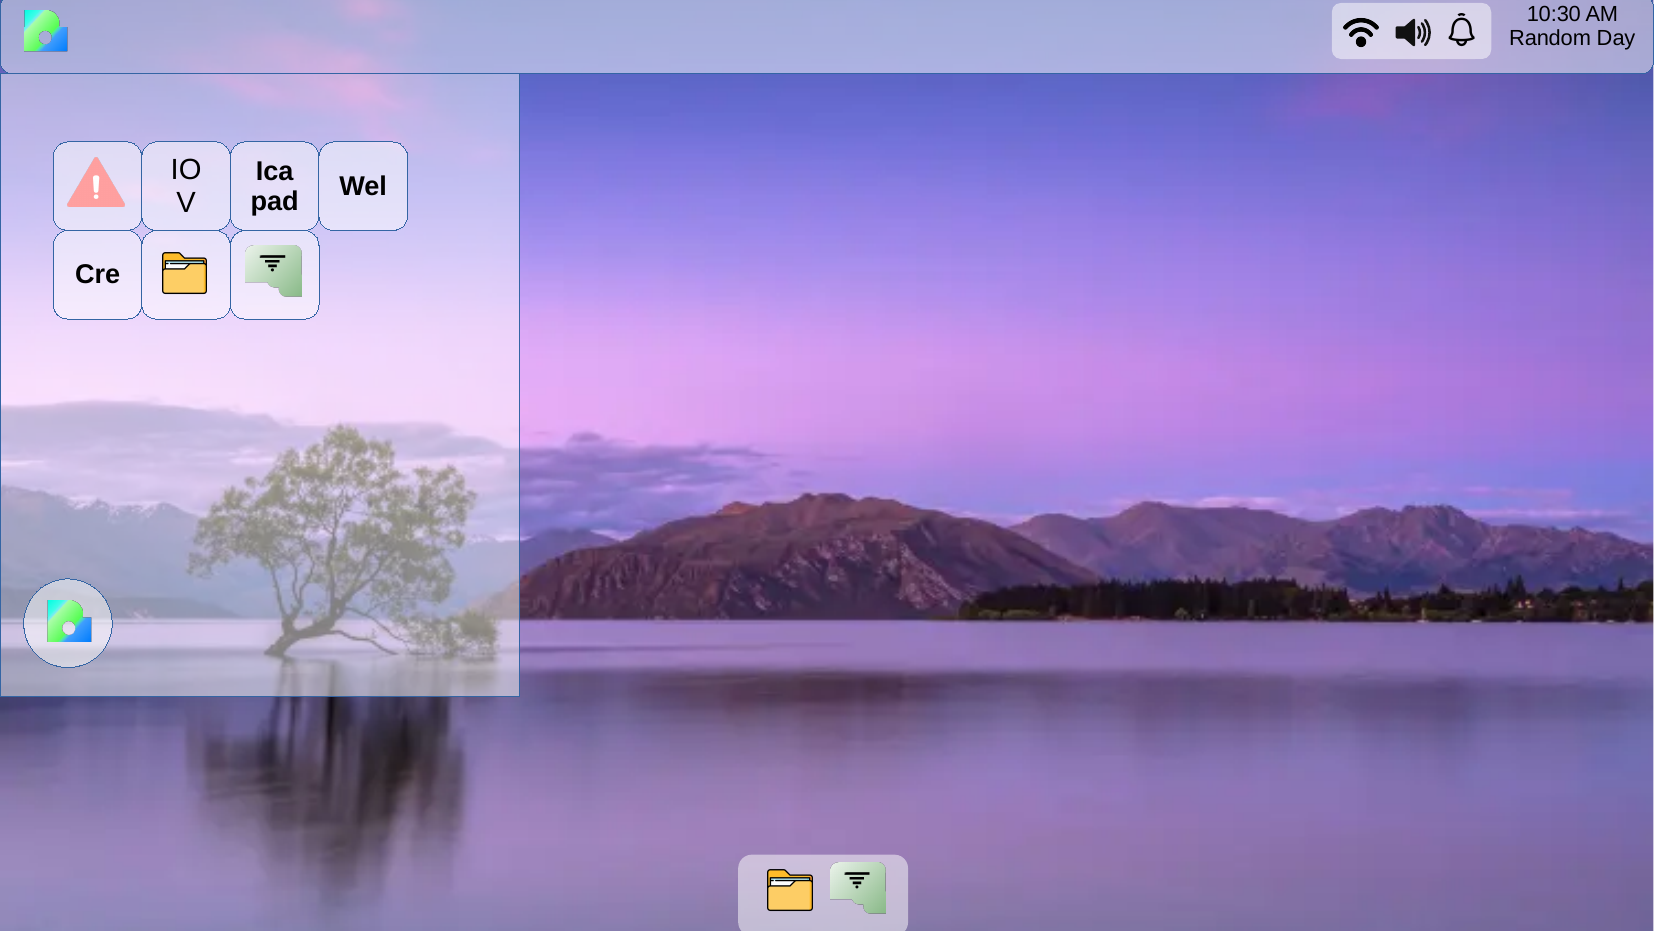

10:30 AM
Random Day
IOV
Icapad
Wel
Cre